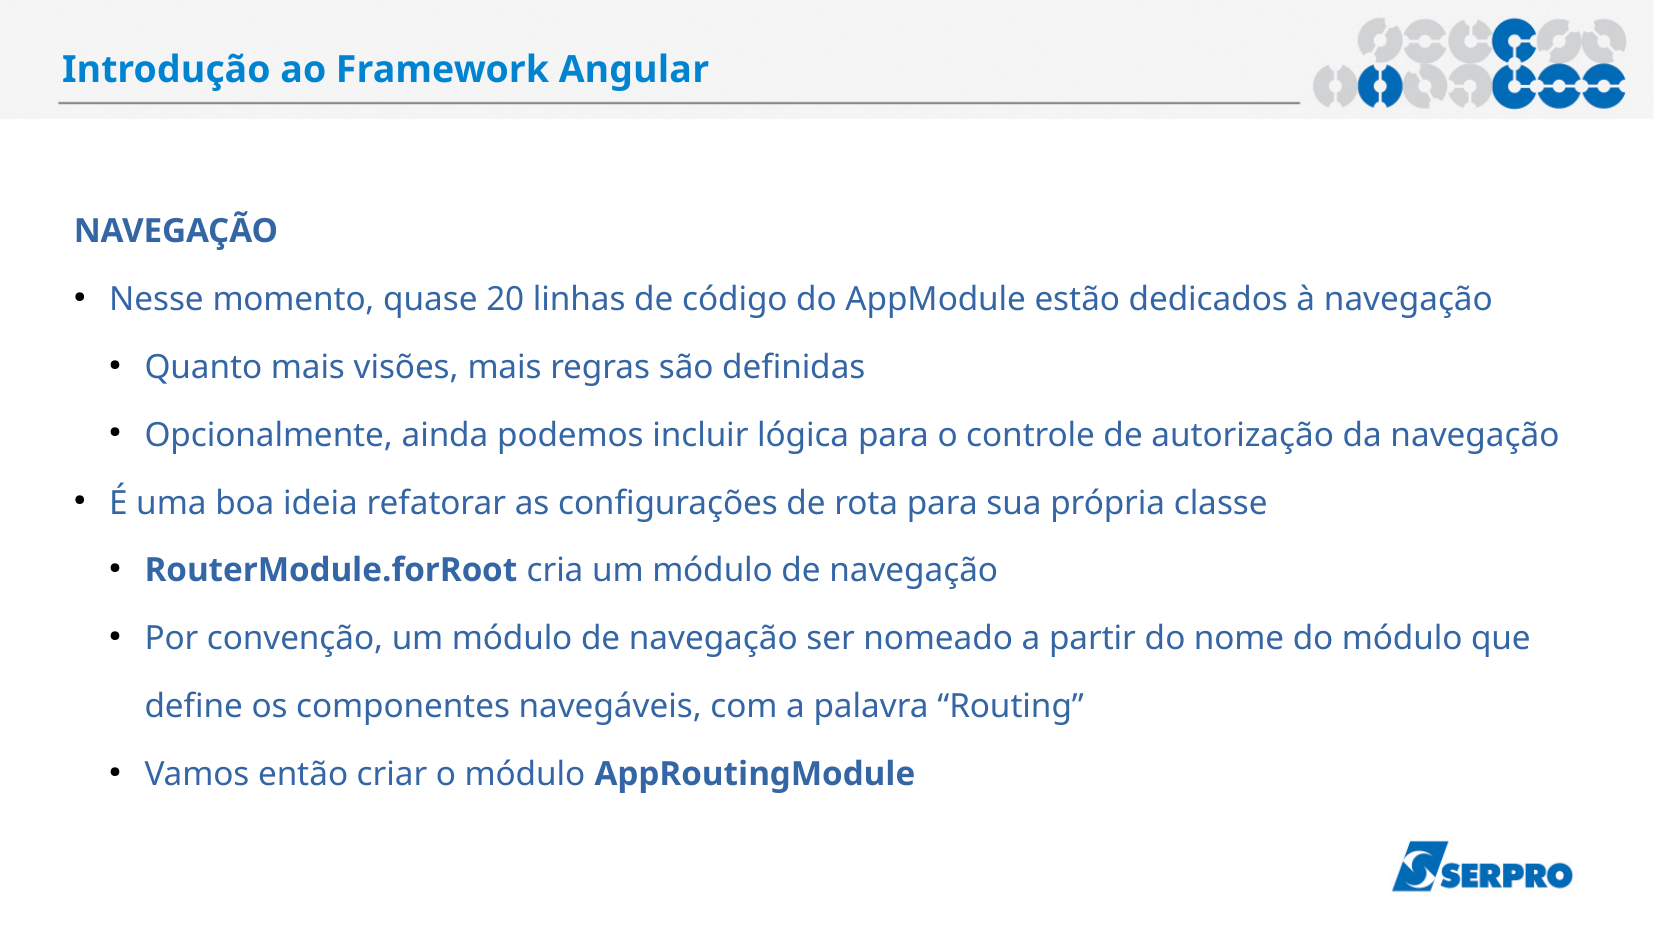

Introdução ao Framework Angular
NAVEGAÇÃO
Nesse momento, quase 20 linhas de código do AppModule estão dedicados à navegação
Quanto mais visões, mais regras são definidas
Opcionalmente, ainda podemos incluir lógica para o controle de autorização da navegação
É uma boa ideia refatorar as configurações de rota para sua própria classe
RouterModule.forRoot cria um módulo de navegação
Por convenção, um módulo de navegação ser nomeado a partir do nome do módulo que define os componentes navegáveis, com a palavra “Routing”
Vamos então criar o módulo AppRoutingModule